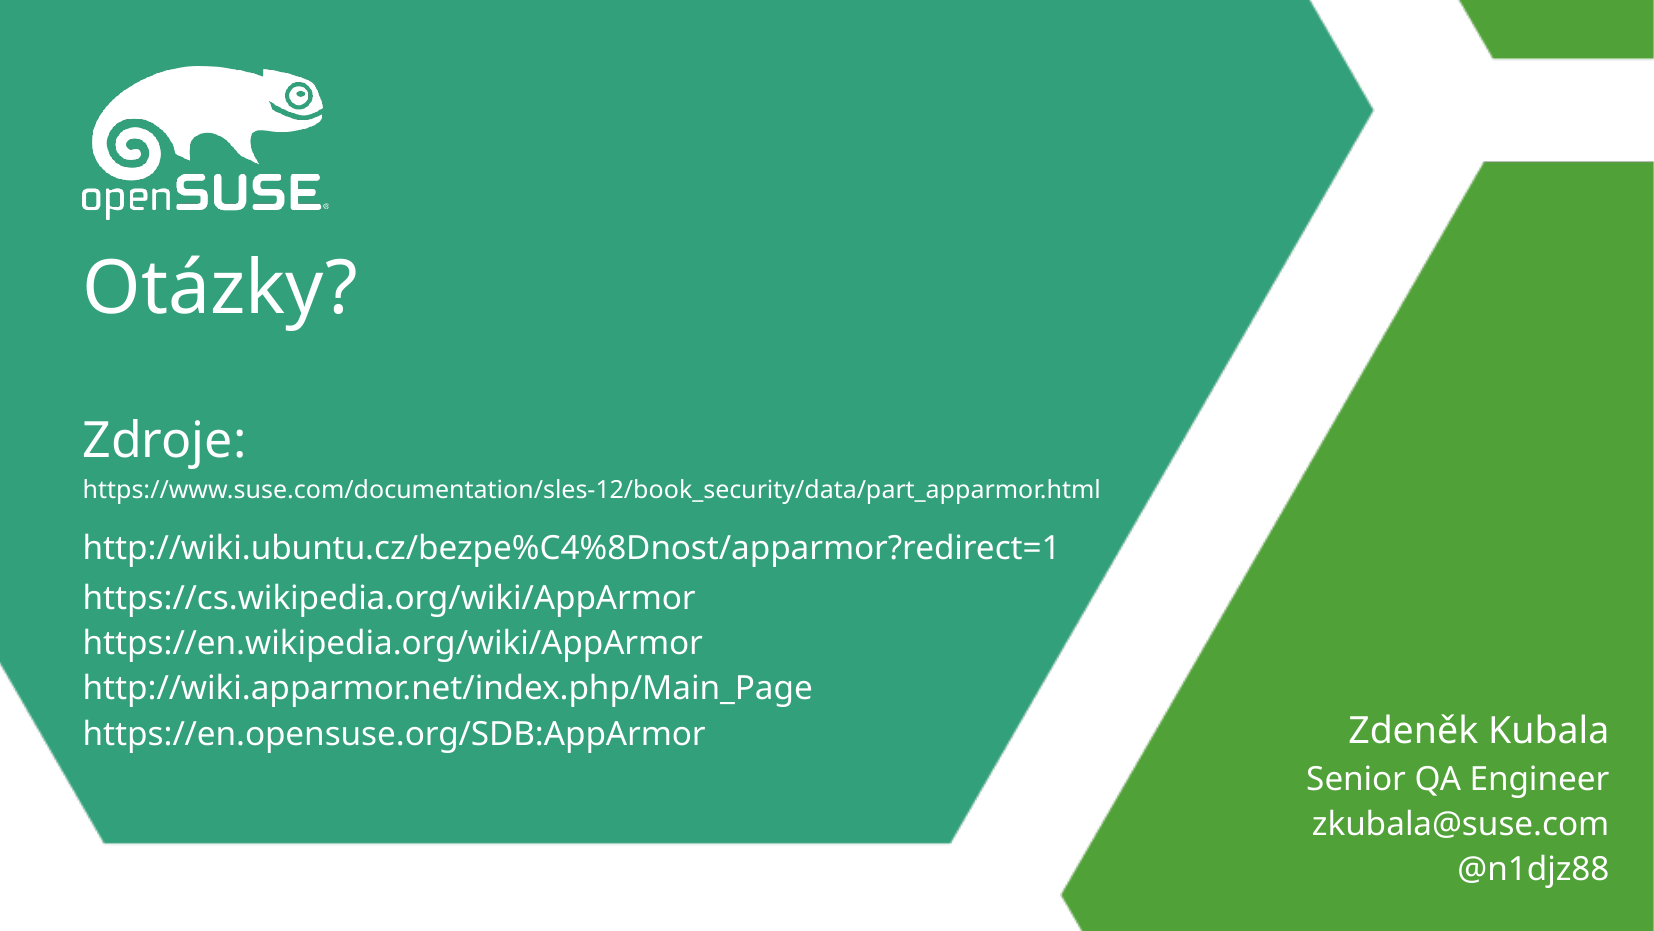

Otázky?
Zdroje:
https://www.suse.com/documentation/sles-12/book_security/data/part_apparmor.html
http://wiki.ubuntu.cz/bezpe%C4%8Dnost/apparmor?redirect=1
https://cs.wikipedia.org/wiki/AppArmor
https://en.wikipedia.org/wiki/AppArmor
http://wiki.apparmor.net/index.php/Main_Page
https://en.opensuse.org/SDB:AppArmor
# Zdeněk Kubala
Senior QA Engineer
zkubala@suse.com
 @n1djz88